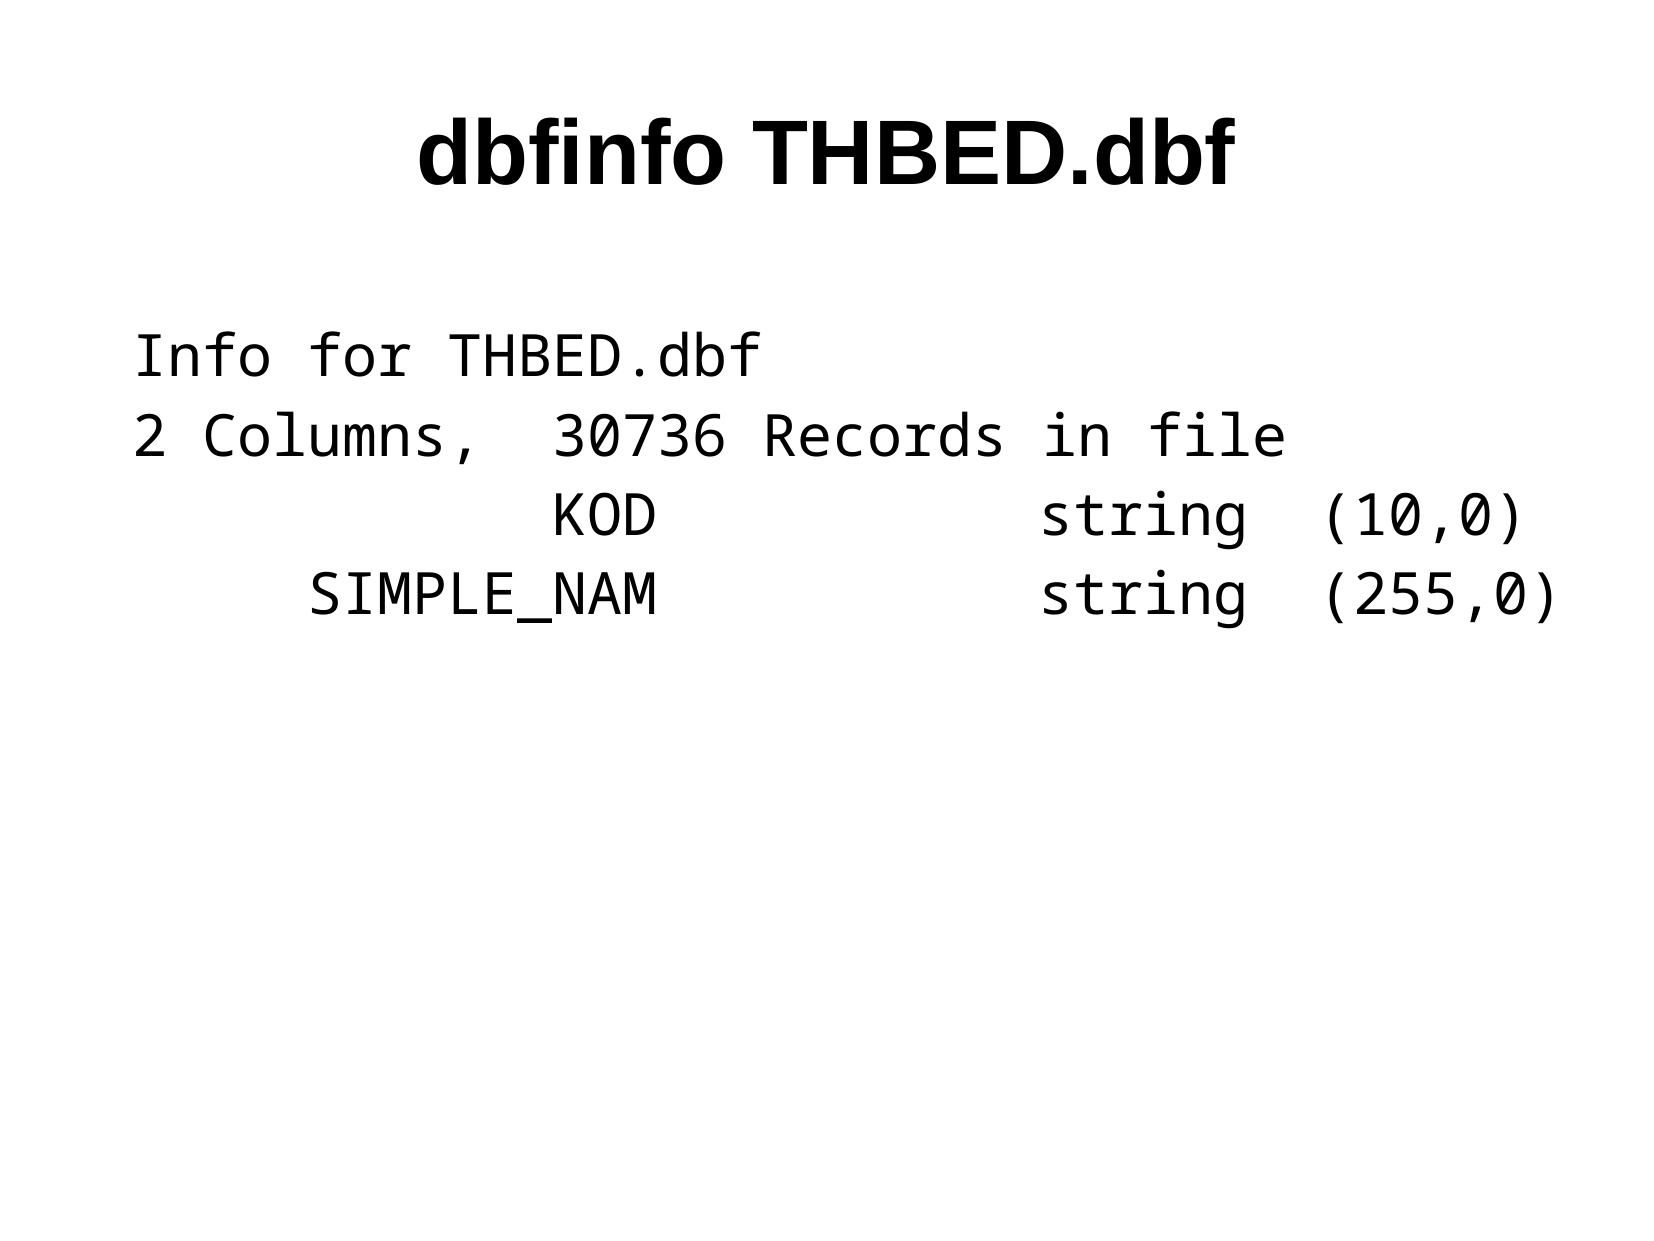

# dbfinfo THBED.dbf
Info for THBED.dbf
2 Columns, 30736 Records in file
 KOD	 string (10,0)
 SIMPLE_NAM	 string (255,0)